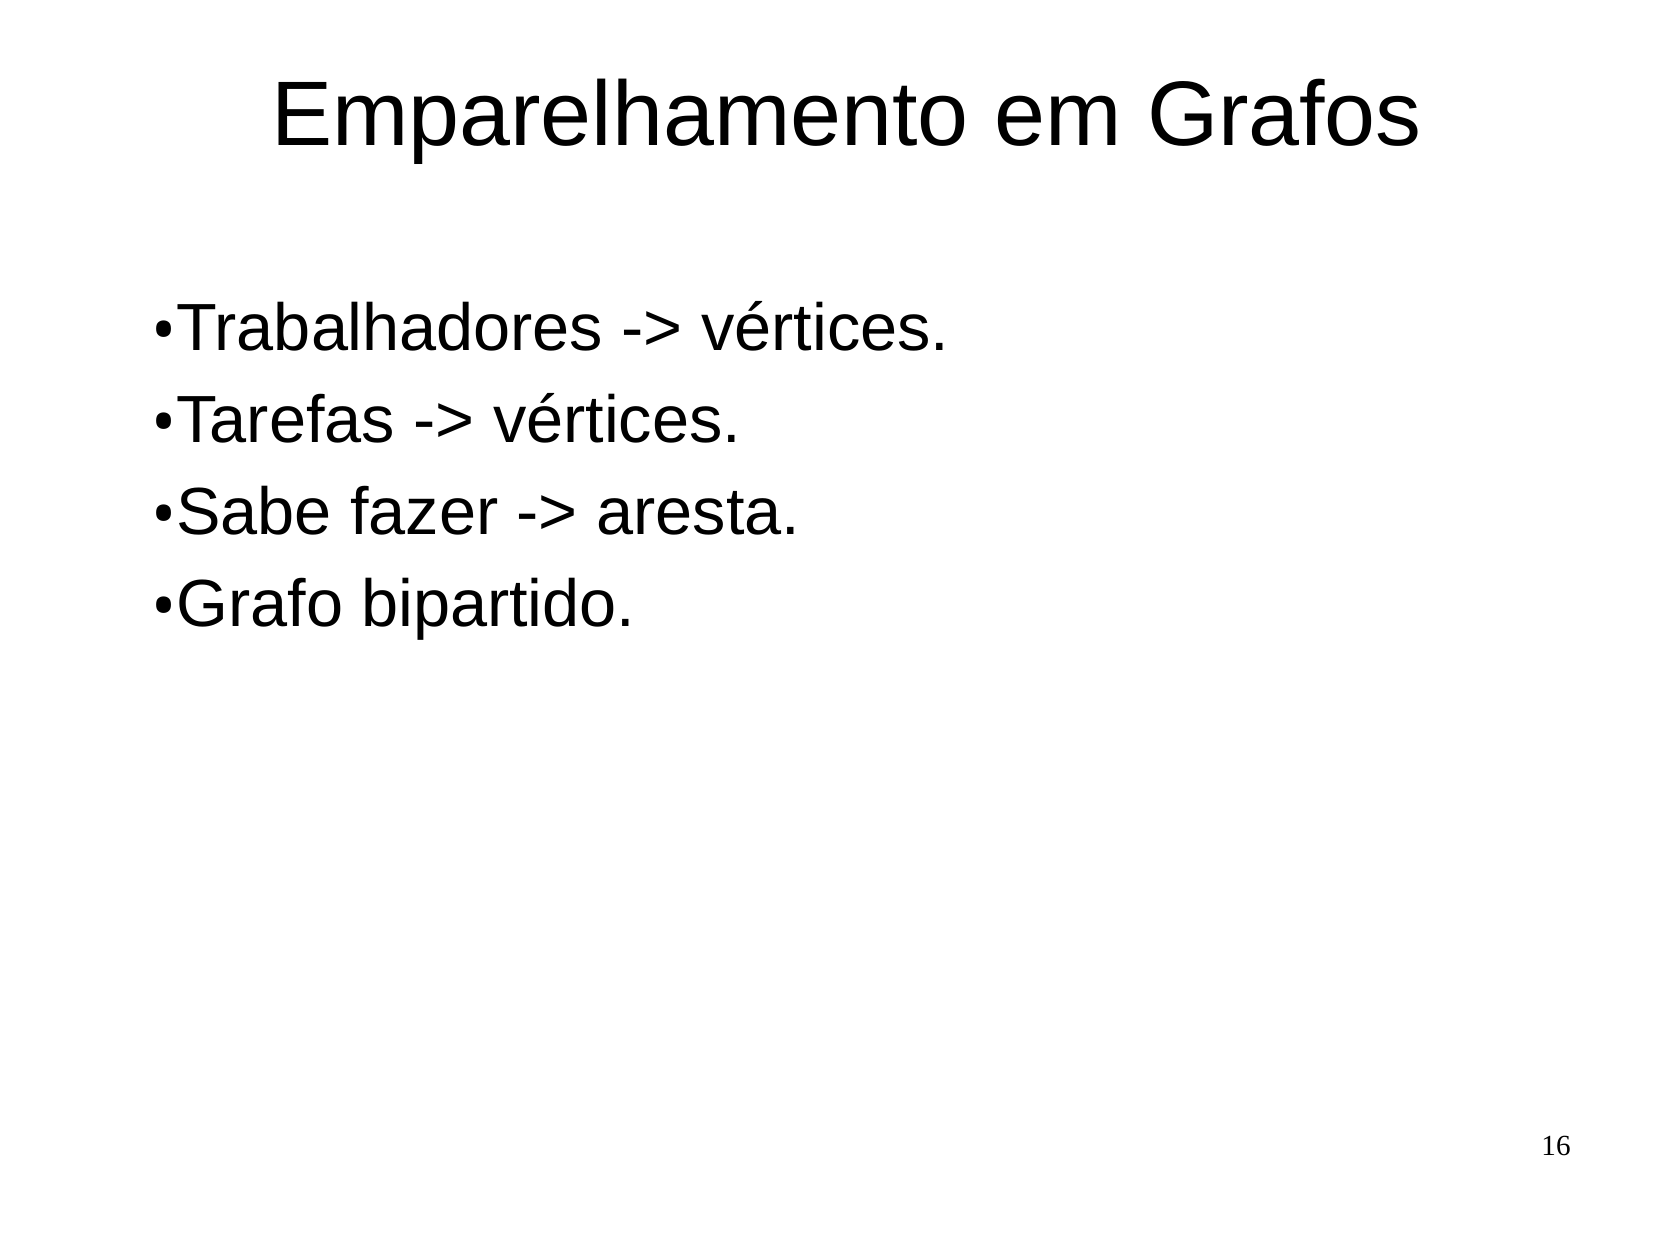

# Emparelhamento em Grafos
Trabalhadores -> vértices.
Tarefas -> vértices.
Sabe fazer -> aresta.
Grafo bipartido.
16